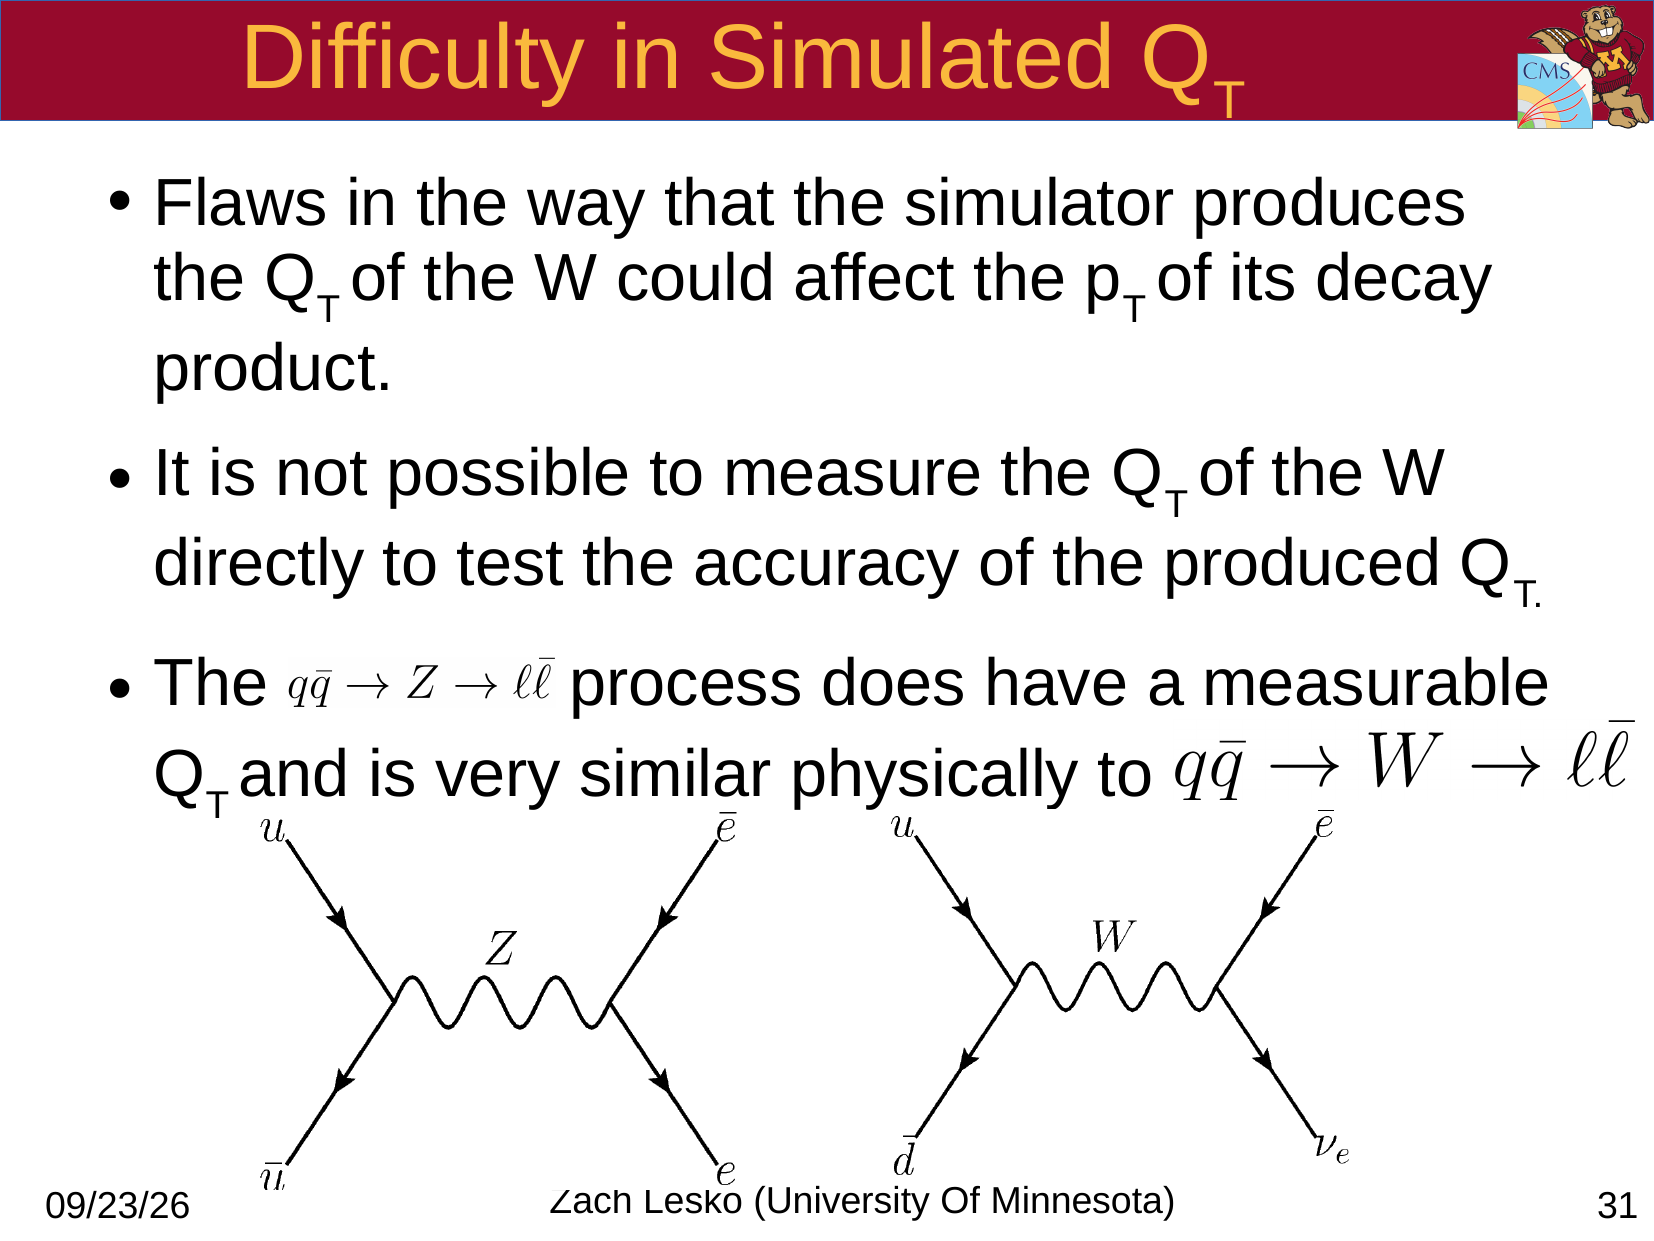

# Difficulty in Simulated QT
Flaws in the way that the simulator produces the QT of the W could affect the pT of its decay product.
It is not possible to measure the QT of the W directly to test the accuracy of the produced QT.
The process does have a measurable QT and is very similar physically to
Zach Lesko (University Of Minnesota)
31